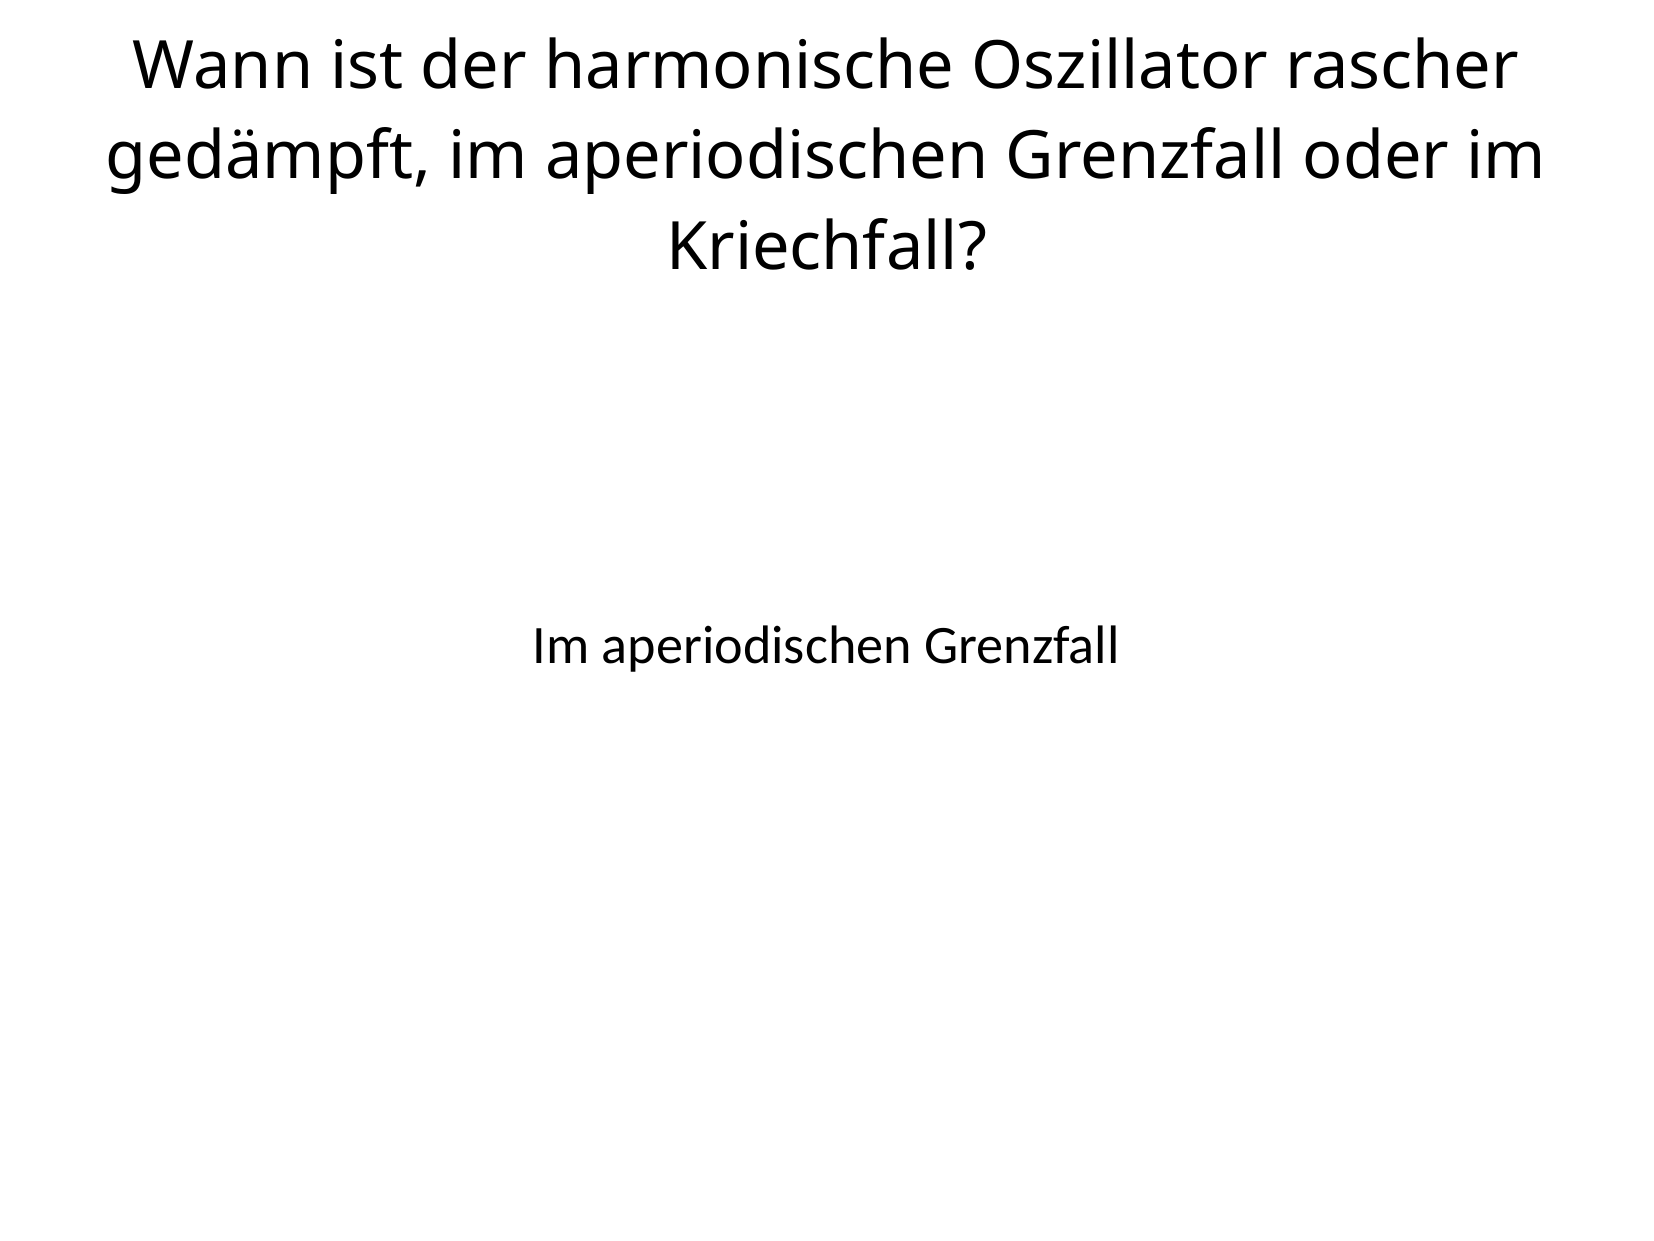

# Wann ist der harmonische Oszillator rascher gedämpft, im aperiodischen Grenzfall oder im Kriechfall?
Im aperiodischen Grenzfall